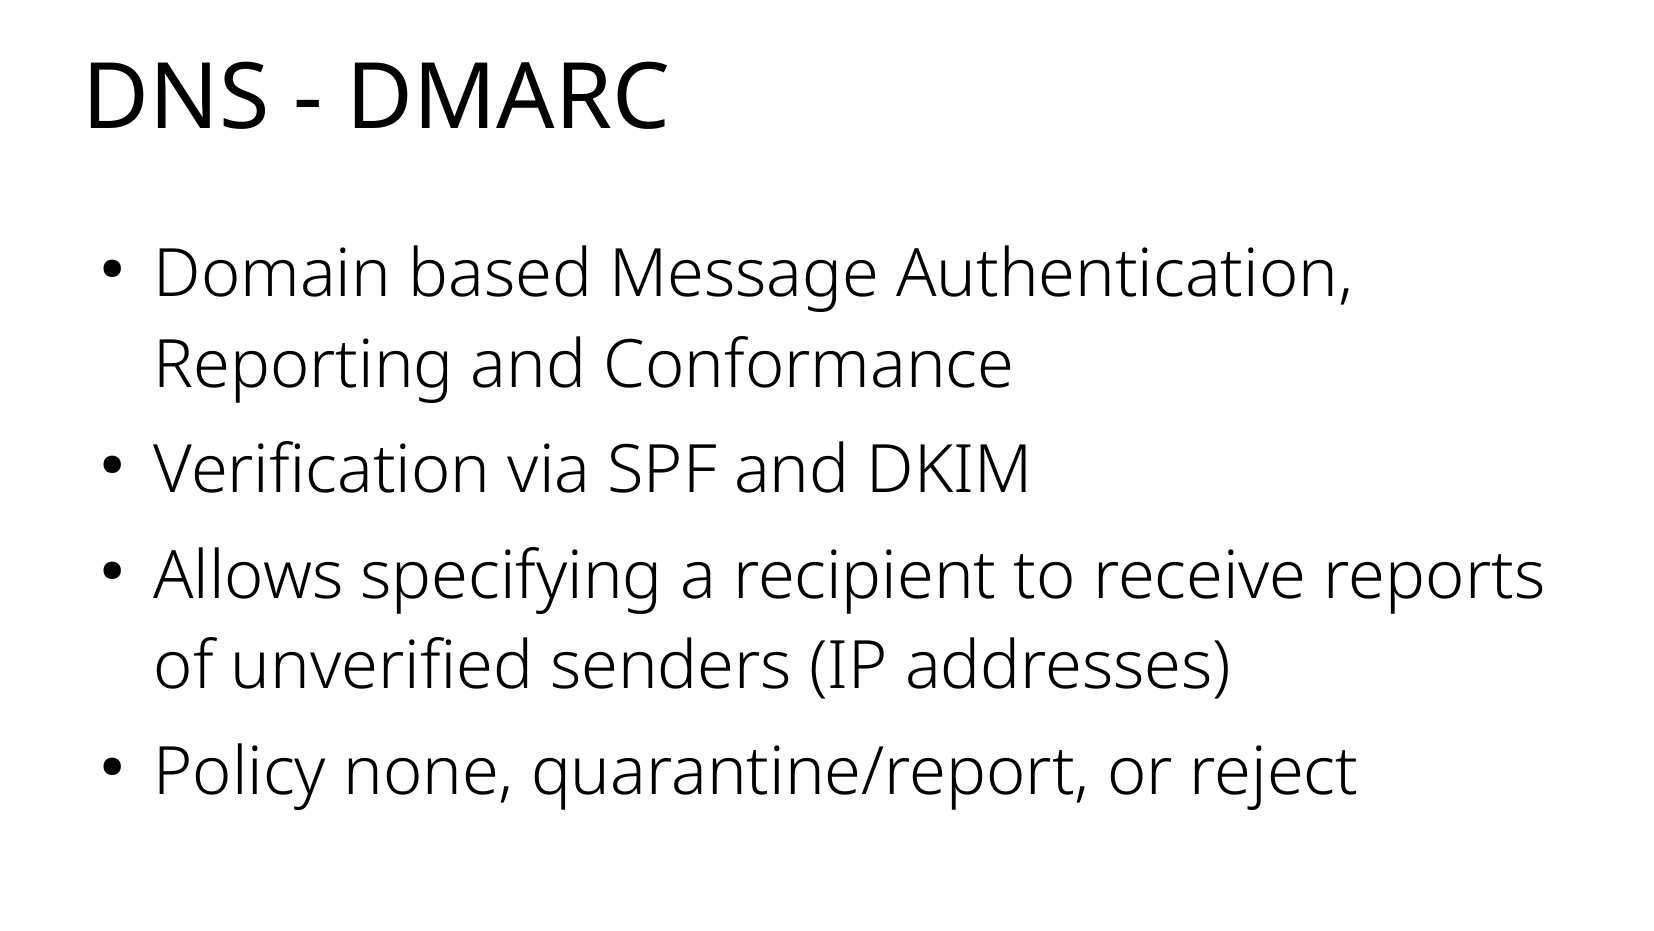

# DNS - DMARC
Domain based Message Authentication, Reporting and Conformance
Verification via SPF and DKIM
Allows specifying a recipient to receive reports of unverified senders (IP addresses)
Policy none, quarantine/report, or reject